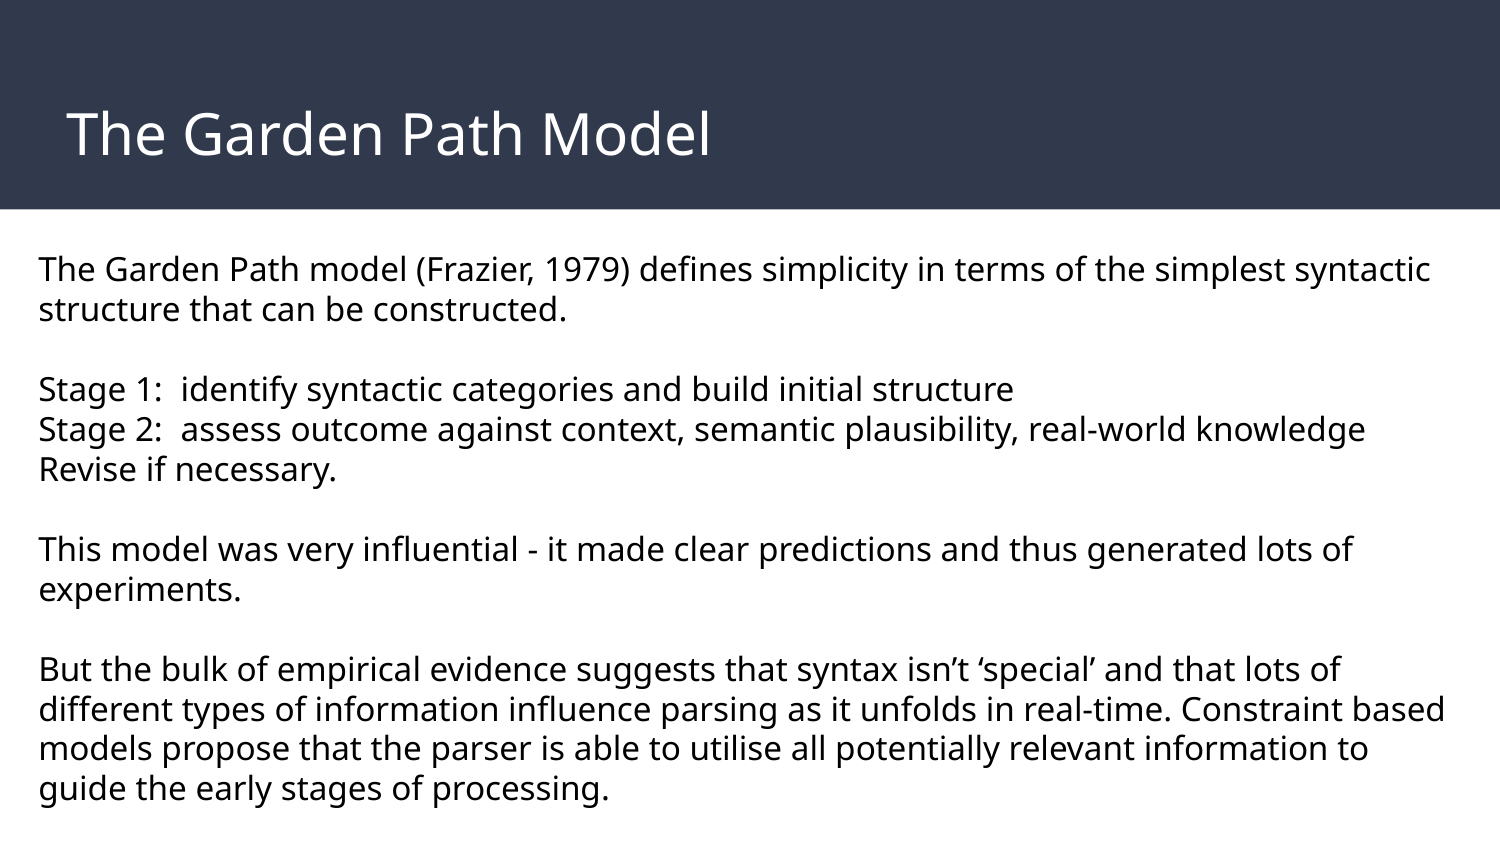

# The Garden Path Model
The Garden Path model (Frazier, 1979) defines simplicity in terms of the simplest syntactic structure that can be constructed.
Stage 1: identify syntactic categories and build initial structure
Stage 2: assess outcome against context, semantic plausibility, real-world knowledge
Revise if necessary.
This model was very influential - it made clear predictions and thus generated lots of experiments.
But the bulk of empirical evidence suggests that syntax isn’t ‘special’ and that lots of different types of information influence parsing as it unfolds in real-time. Constraint based models propose that the parser is able to utilise all potentially relevant information to guide the early stages of processing.